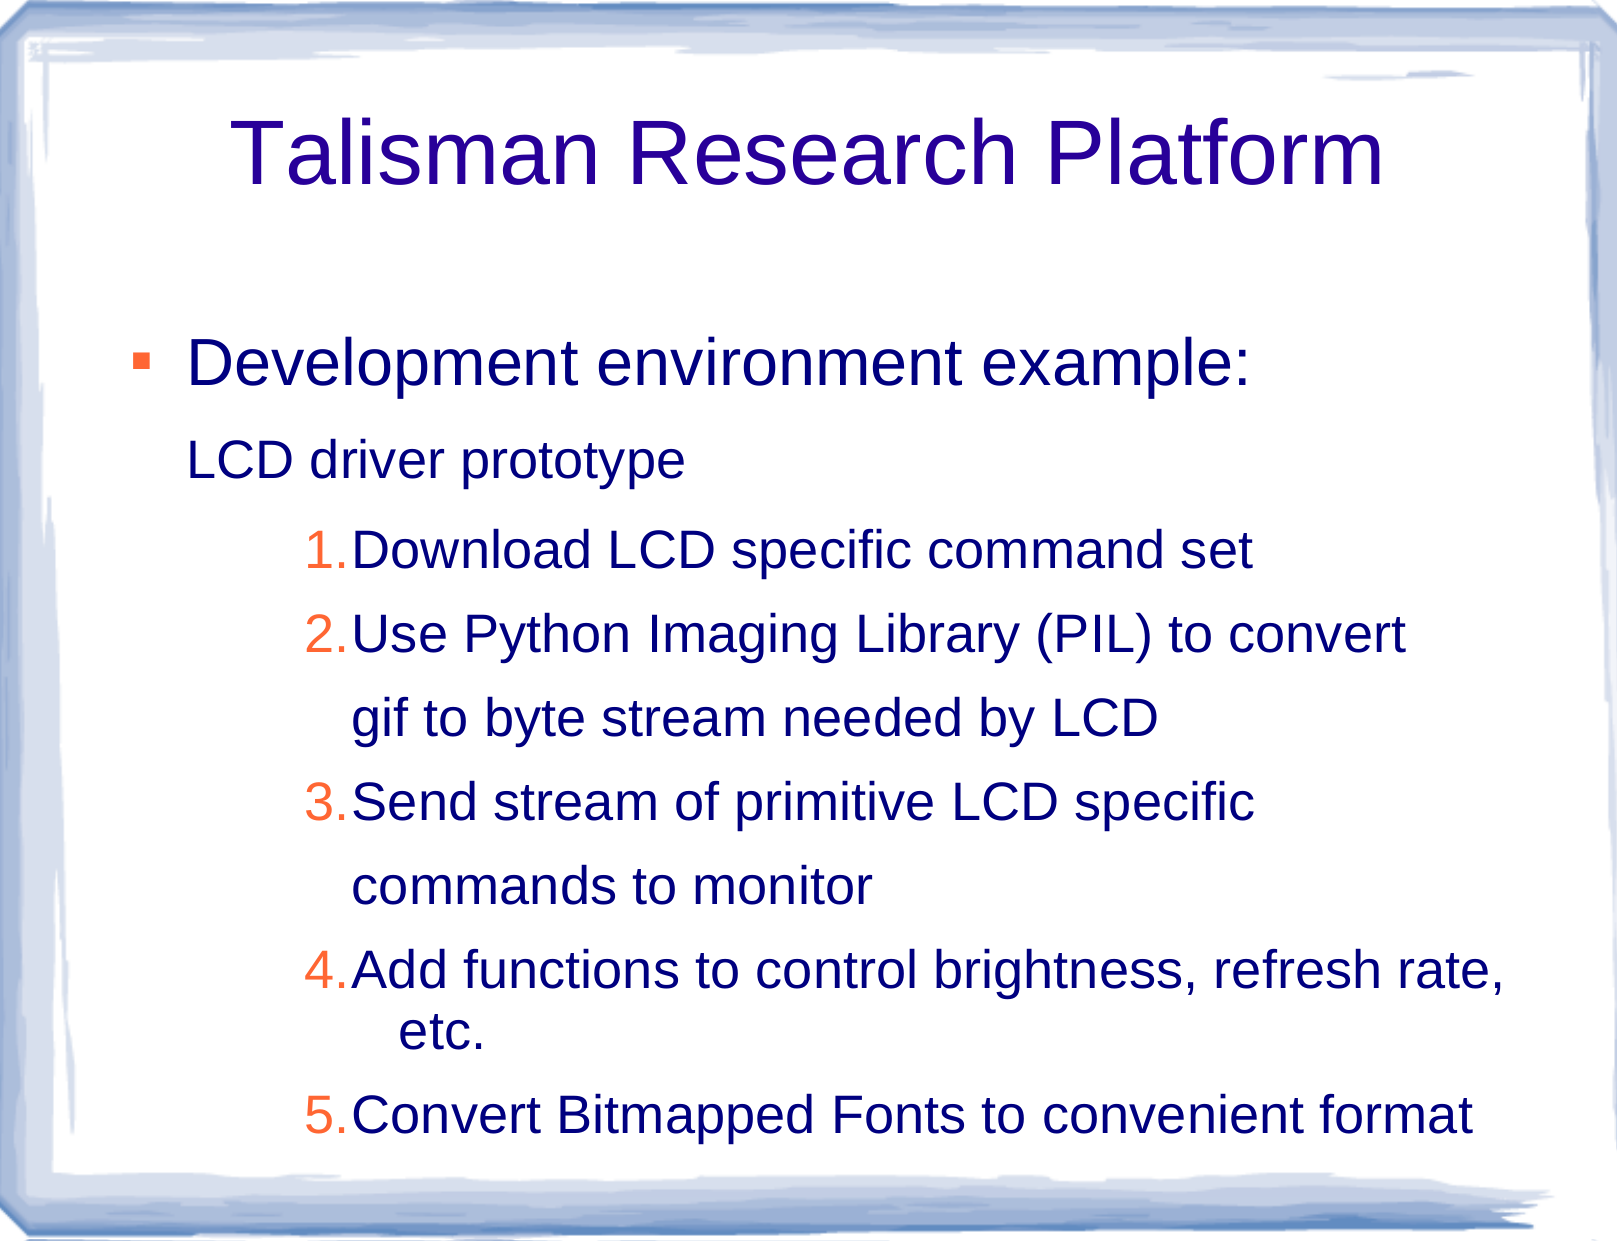

# Talisman Research Platform
Development environment example:
LCD driver prototype
Download LCD specific command set
Use Python Imaging Library (PIL) to convert
gif to byte stream needed by LCD
Send stream of primitive LCD specific
commands to monitor
Add functions to control brightness, refresh rate, etc.
Convert Bitmapped Fonts to convenient format